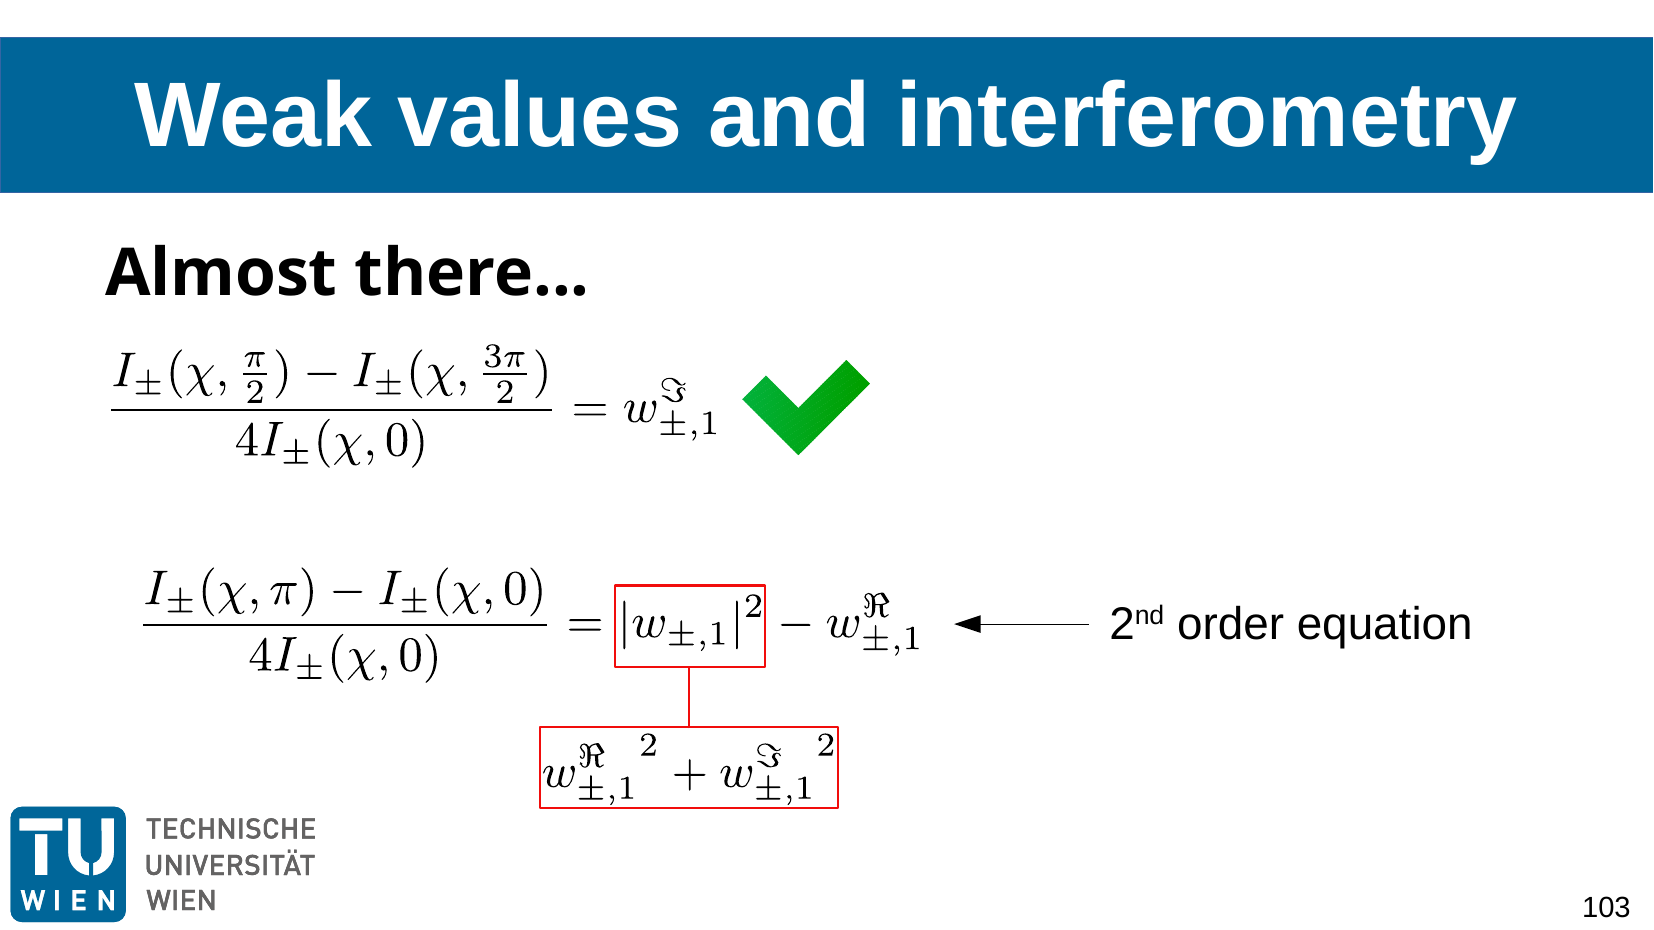

# Weak values and interferometry
Almost there...
2nd order equation